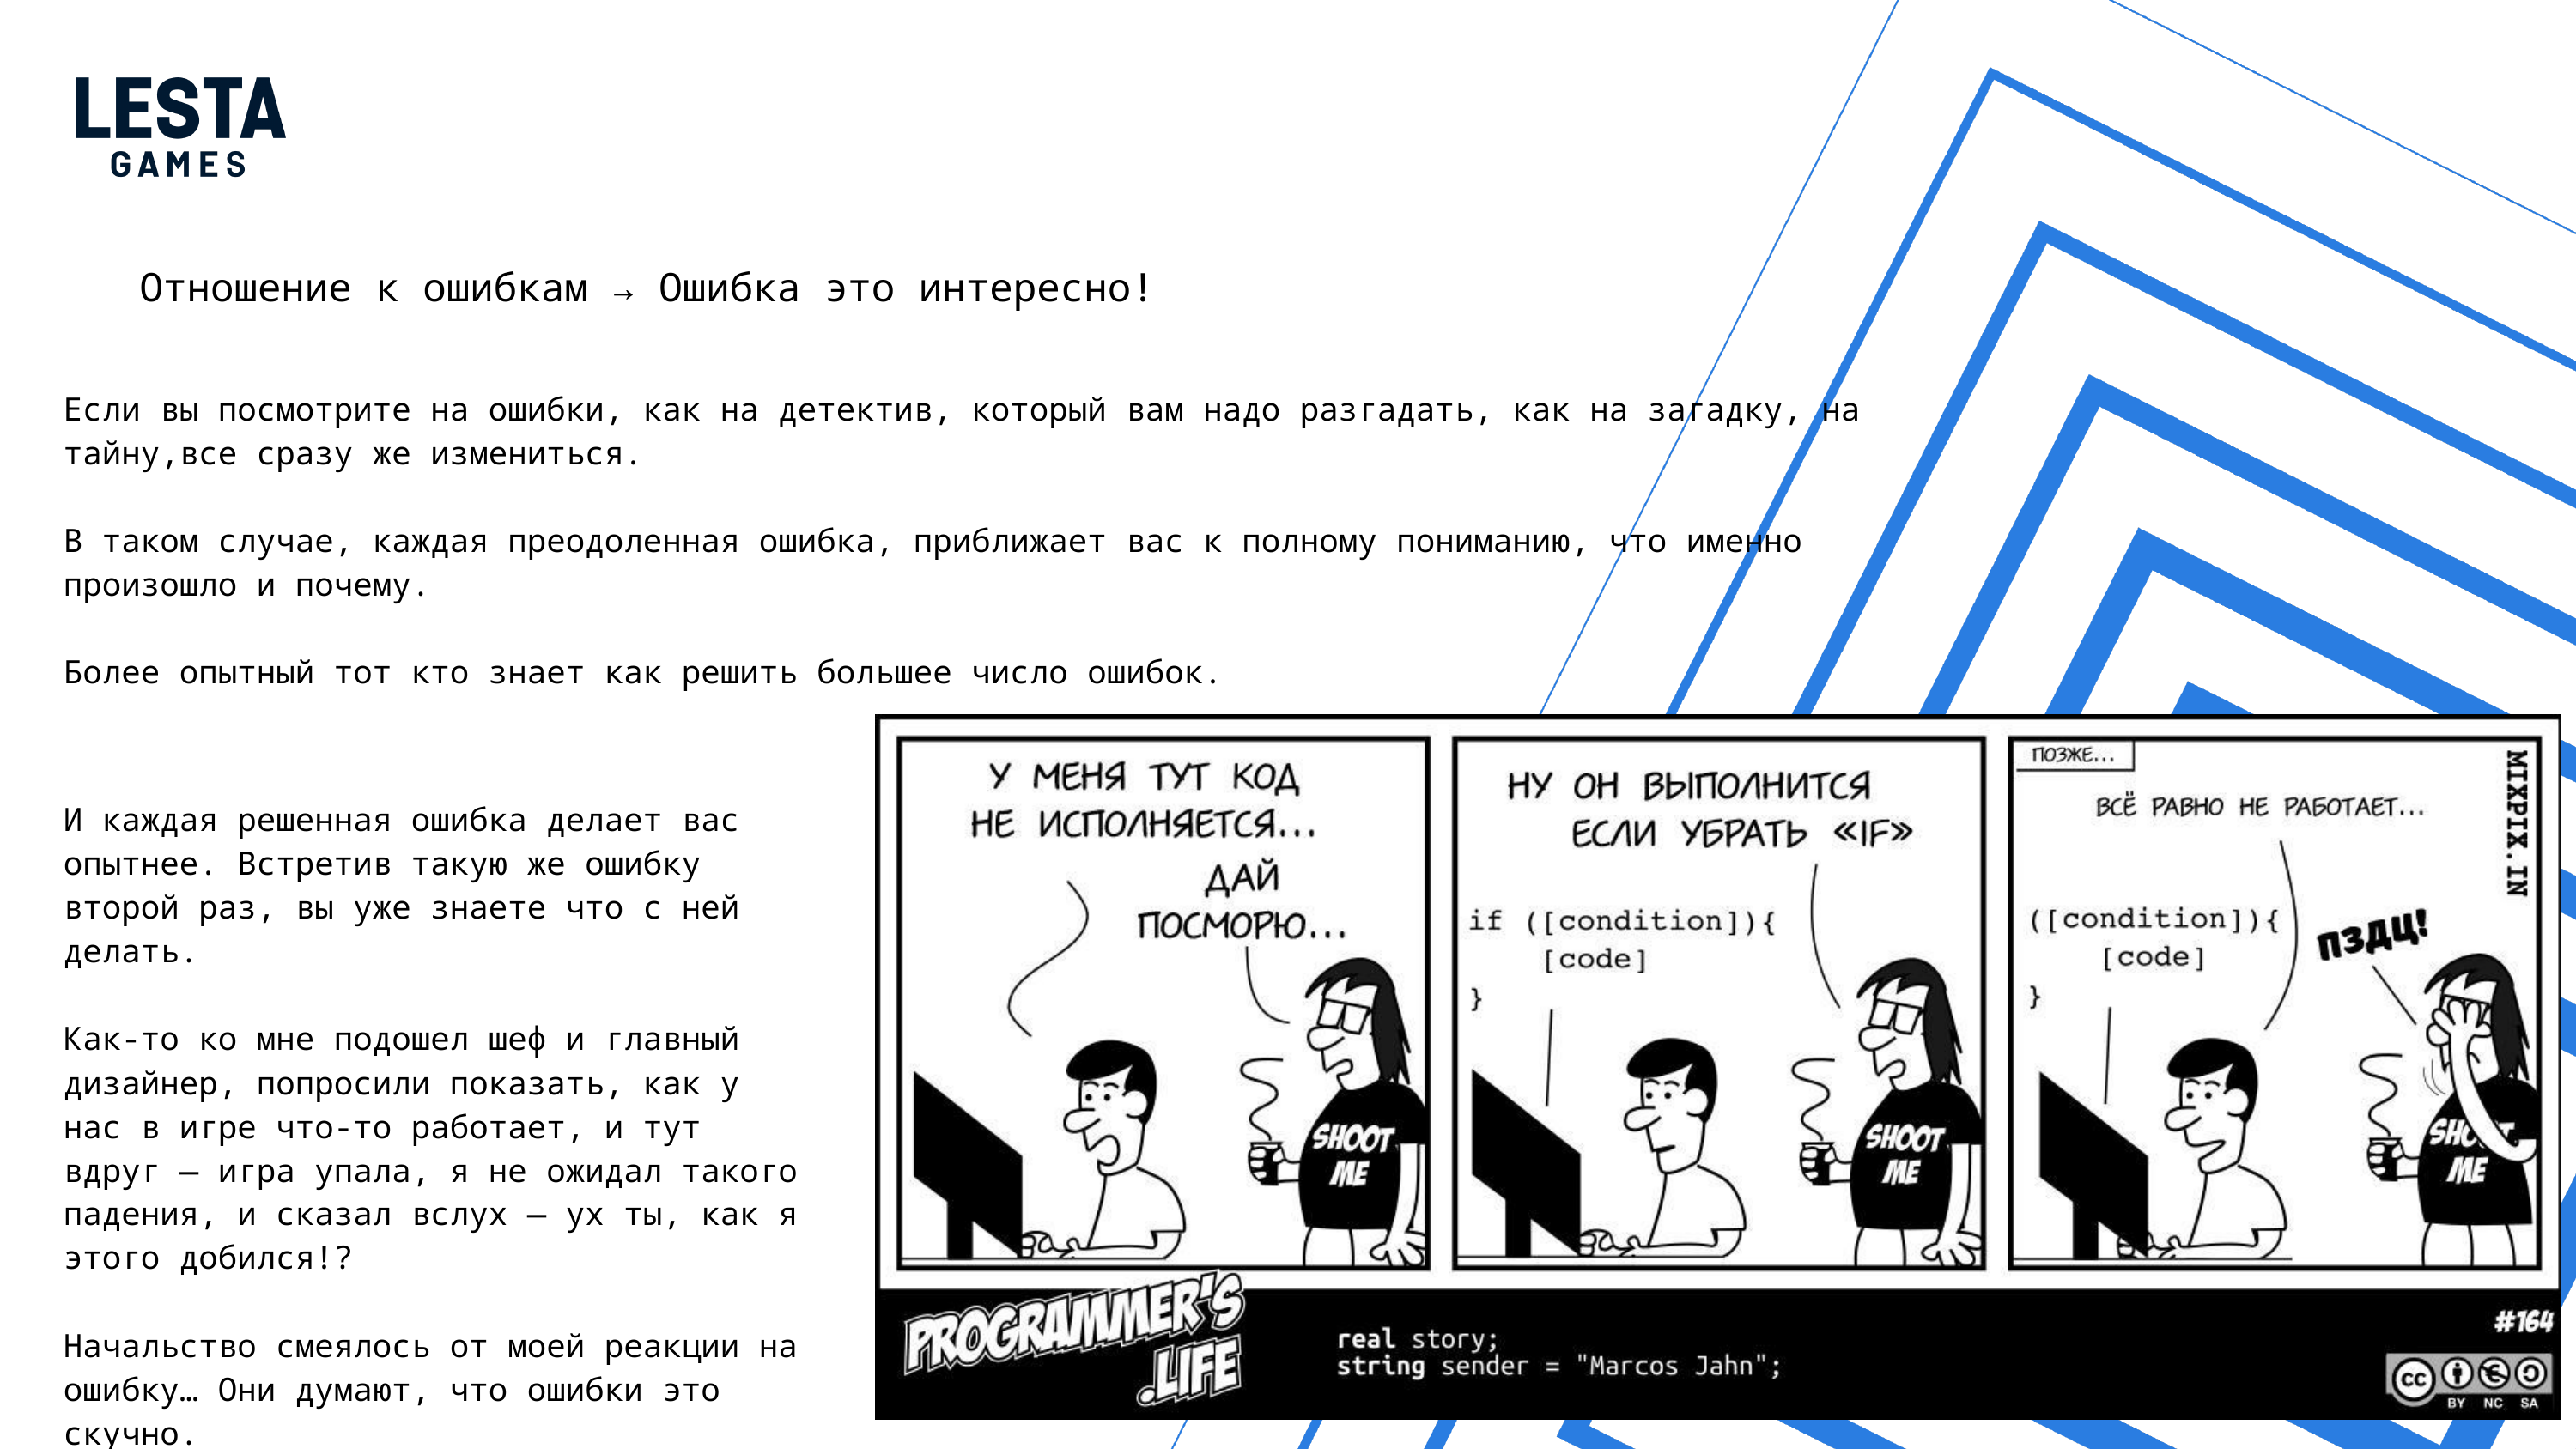

Отношение к ошибкам → Ошибка это интересно!
Если вы посмотрите на ошибки, как на детектив, который вам надо разгадать, как на загадку, на тайну,все сразу же измениться.
В таком случае, каждая преодоленная ошибка, приближает вас к полному пониманию, что именно произошло и почему.
Более опытный тот кто знает как решить большее число ошибок.
И каждая решенная ошибка делает вас опытнее. Встретив такую же ошибку второй раз, вы уже знаете что с ней делать.
Как-то ко мне подошел шеф и главный дизайнер, попросили показать, как у нас в игре что-то работает, и тут вдруг — игра упала, я не ожидал такого падения, и сказал вслух — ух ты, как я этого добился!?
Начальство смеялось от моей реакции на ошибку… Они думают, что ошибки это скучно.